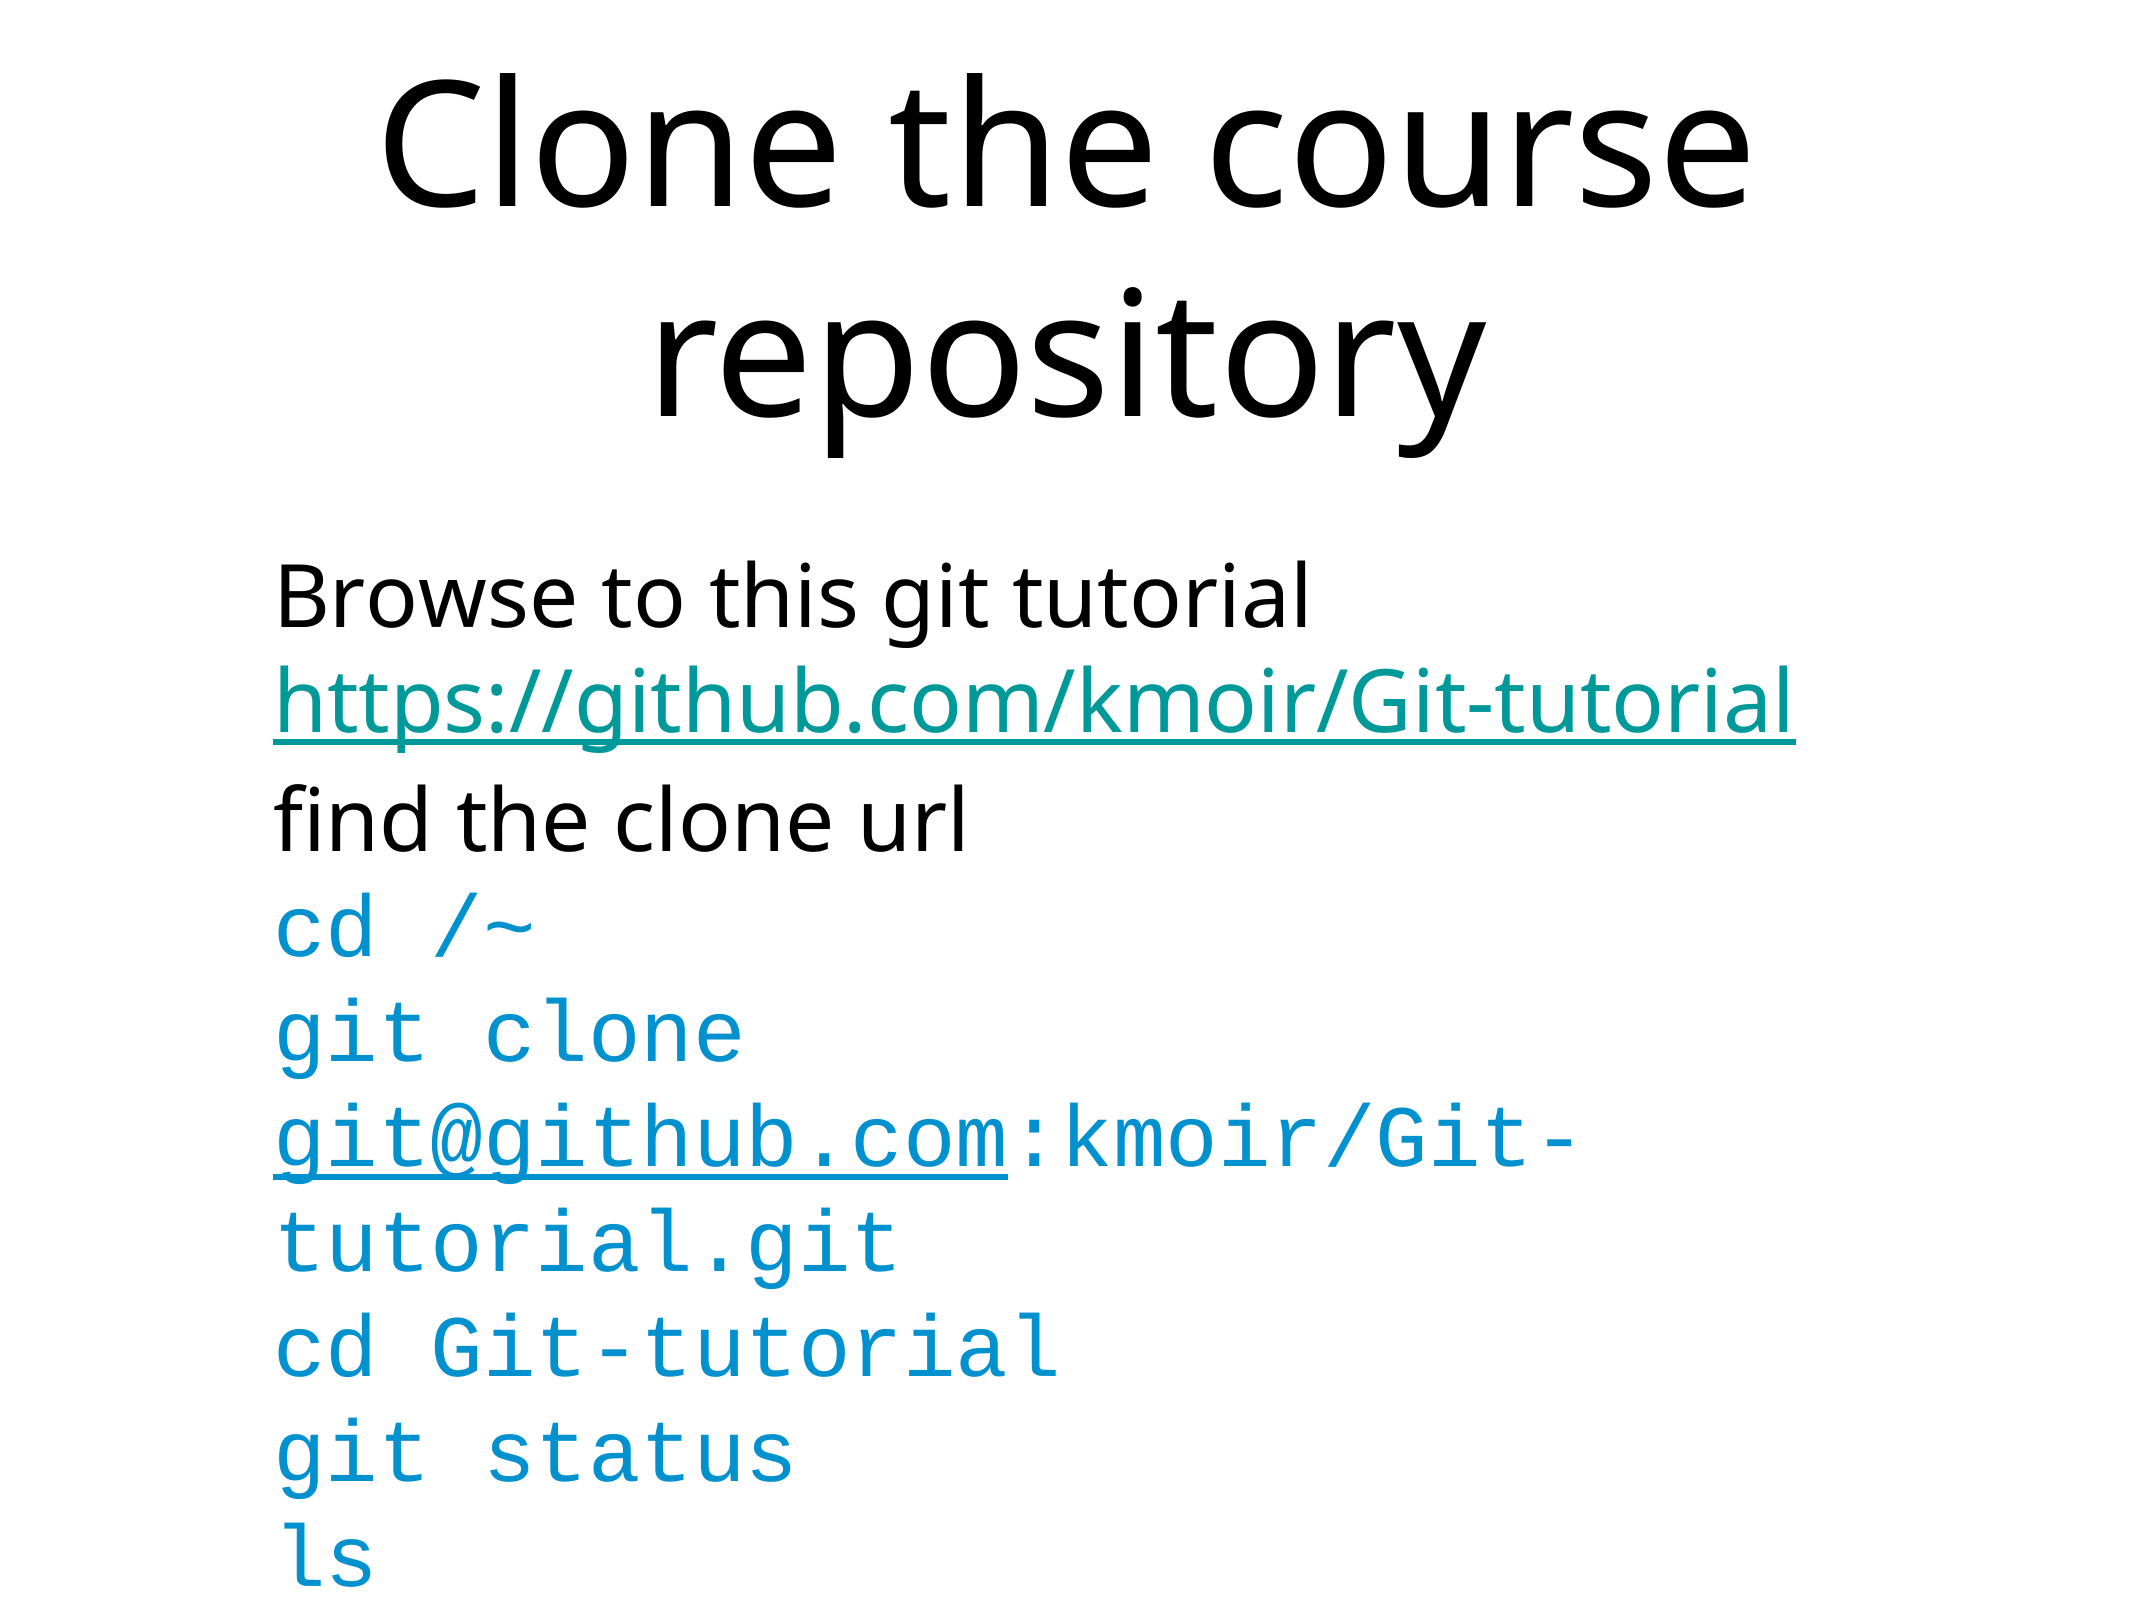

# Clone the course repository
Browse to this git tutorial
https://github.com/kmoir/Git-tutorial
find the clone url
cd /~
git clone git@github.com:kmoir/Git-tutorial.git
cd Git-tutorial
git status
ls